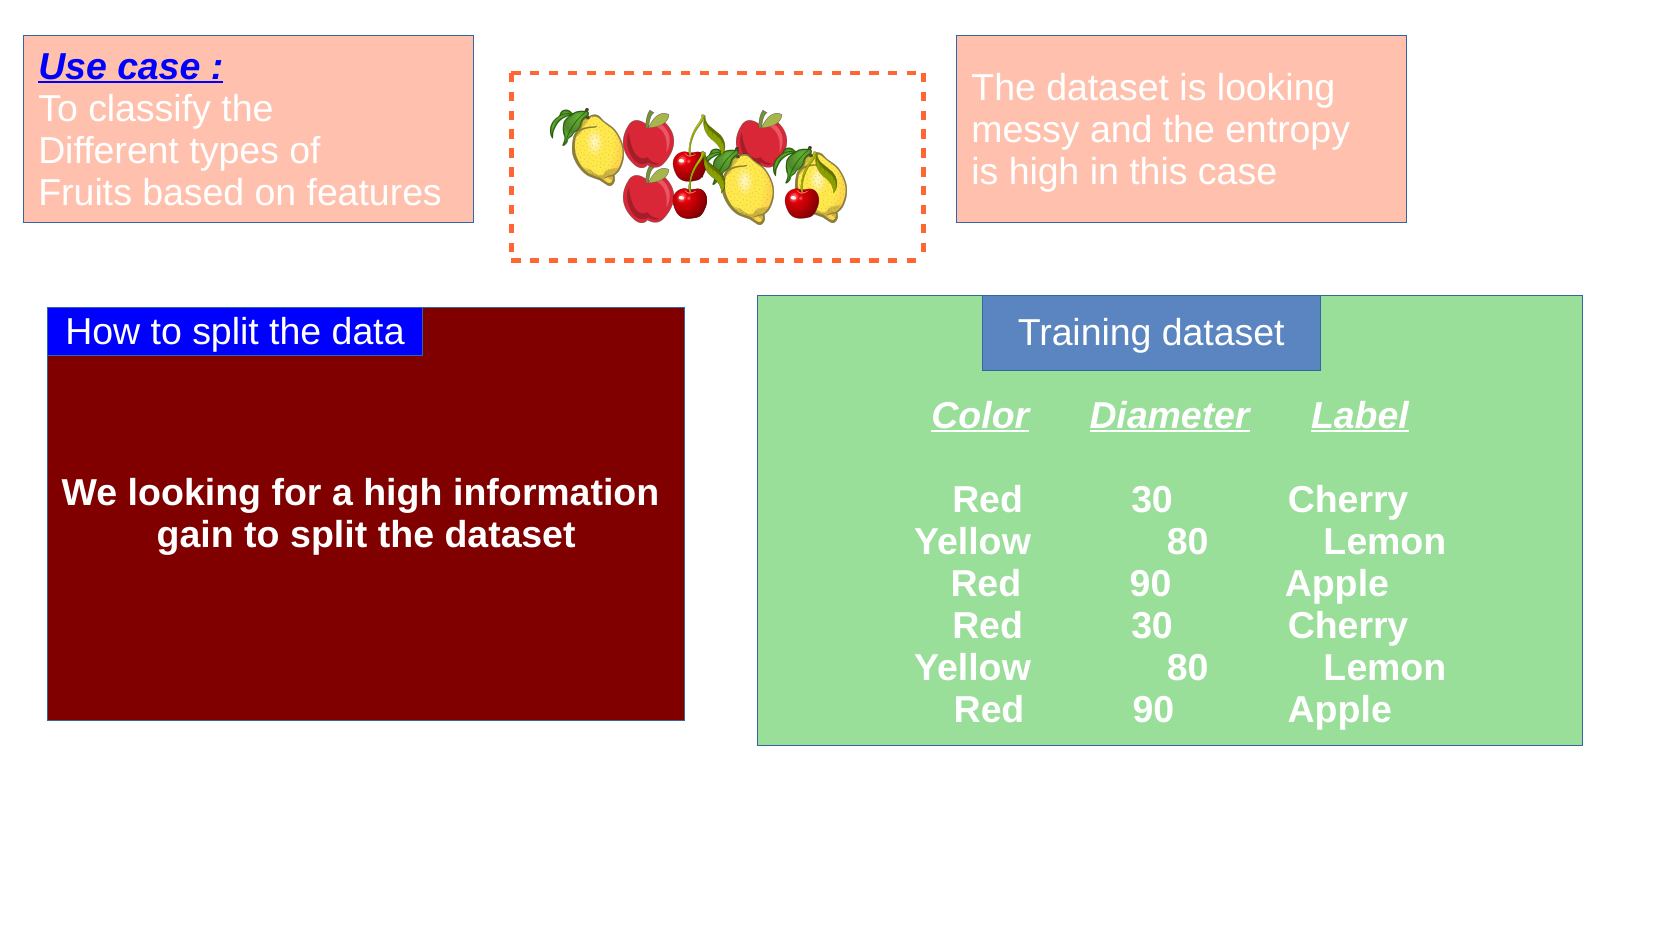

Use case :
To classify the
Different types of
Fruits based on features
The dataset is looking
messy and the entropy
is high in this case
Color	 Diameter	 Label
 Red 	 30 Cherry
 Yellow 	 80 Lemon
Red 	 90 Apple
 Red 	 30 Cherry
 Yellow 	 80 Lemon
 Red 	 90 Apple
Training dataset
We looking for a high information
gain to split the dataset
How to split the data